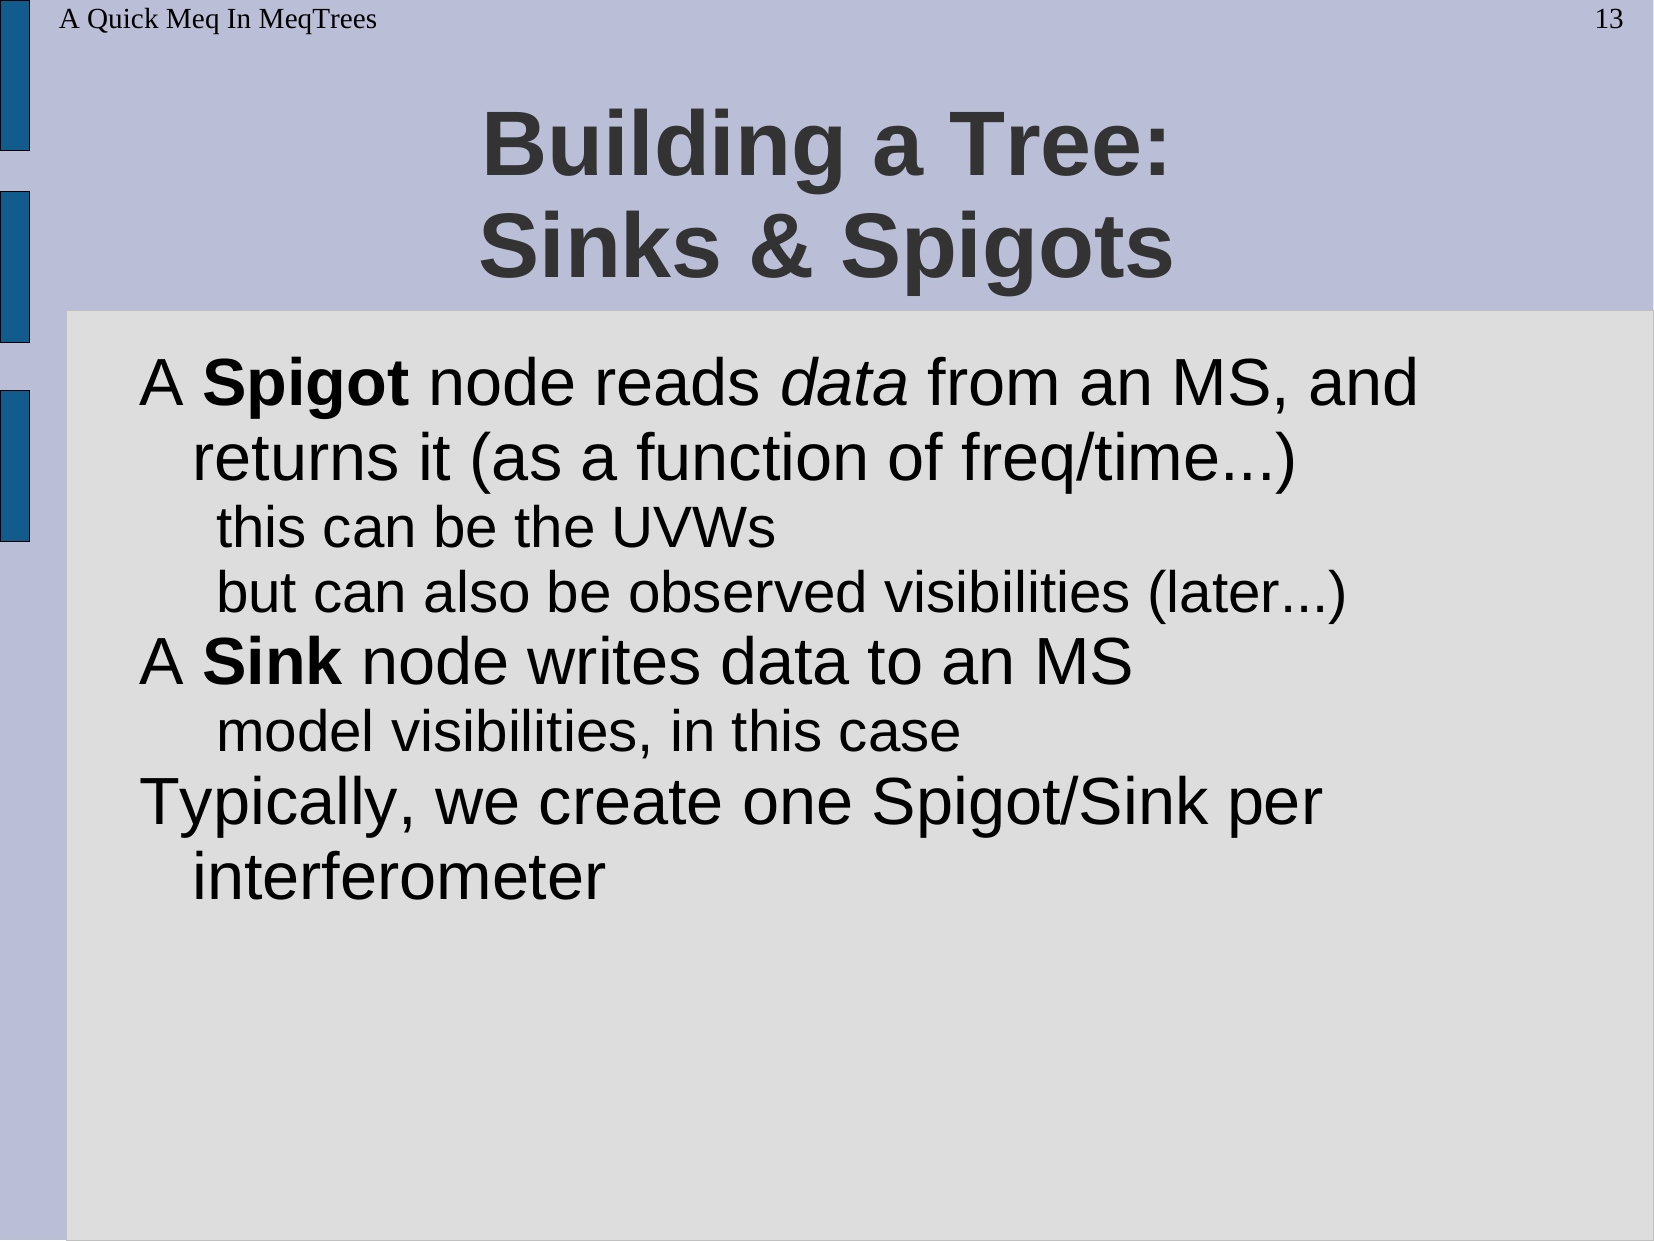

A Quick Meq In MeqTrees
13
# Building a Tree: Sinks & Spigots
A Spigot node reads data from an MS, and returns it (as a function of freq/time...)
this can be the UVWs
but can also be observed visibilities (later...)
A Sink node writes data to an MS
model visibilities, in this case
Typically, we create one Spigot/Sink per interferometer